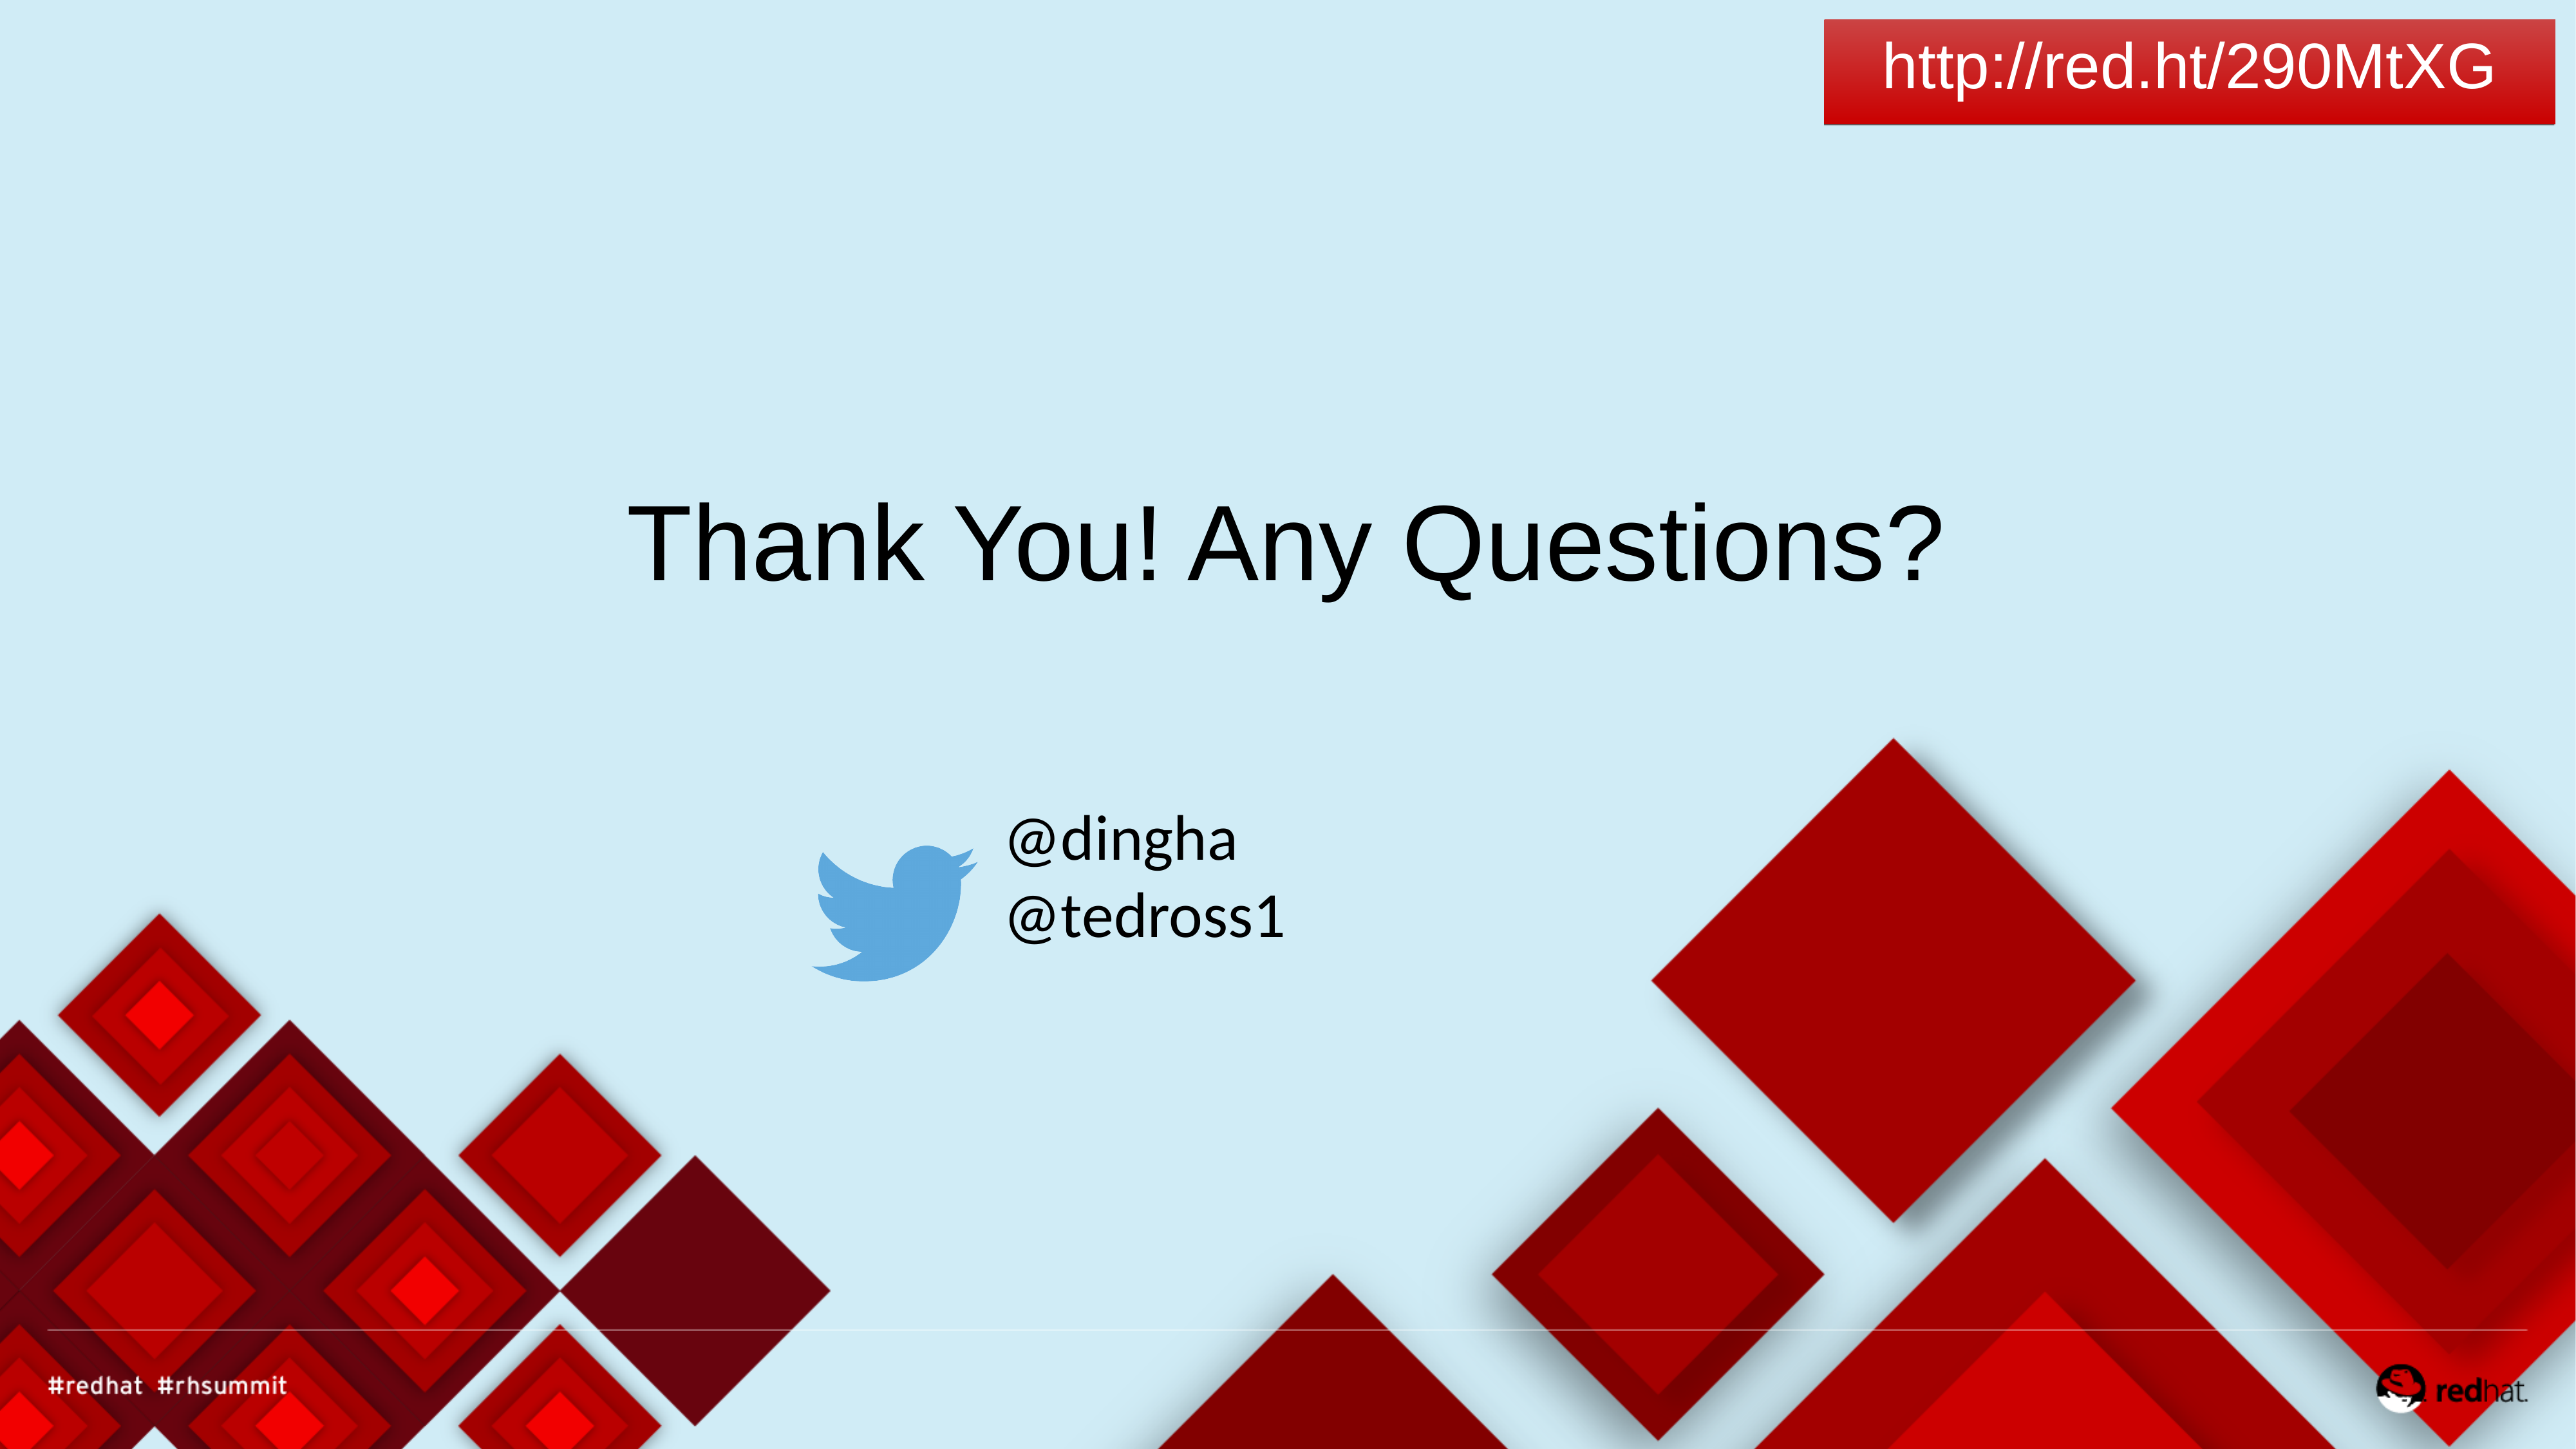

http://red.ht/290MtXG
# Thank You! Any Questions?
@dingha	@tedross1